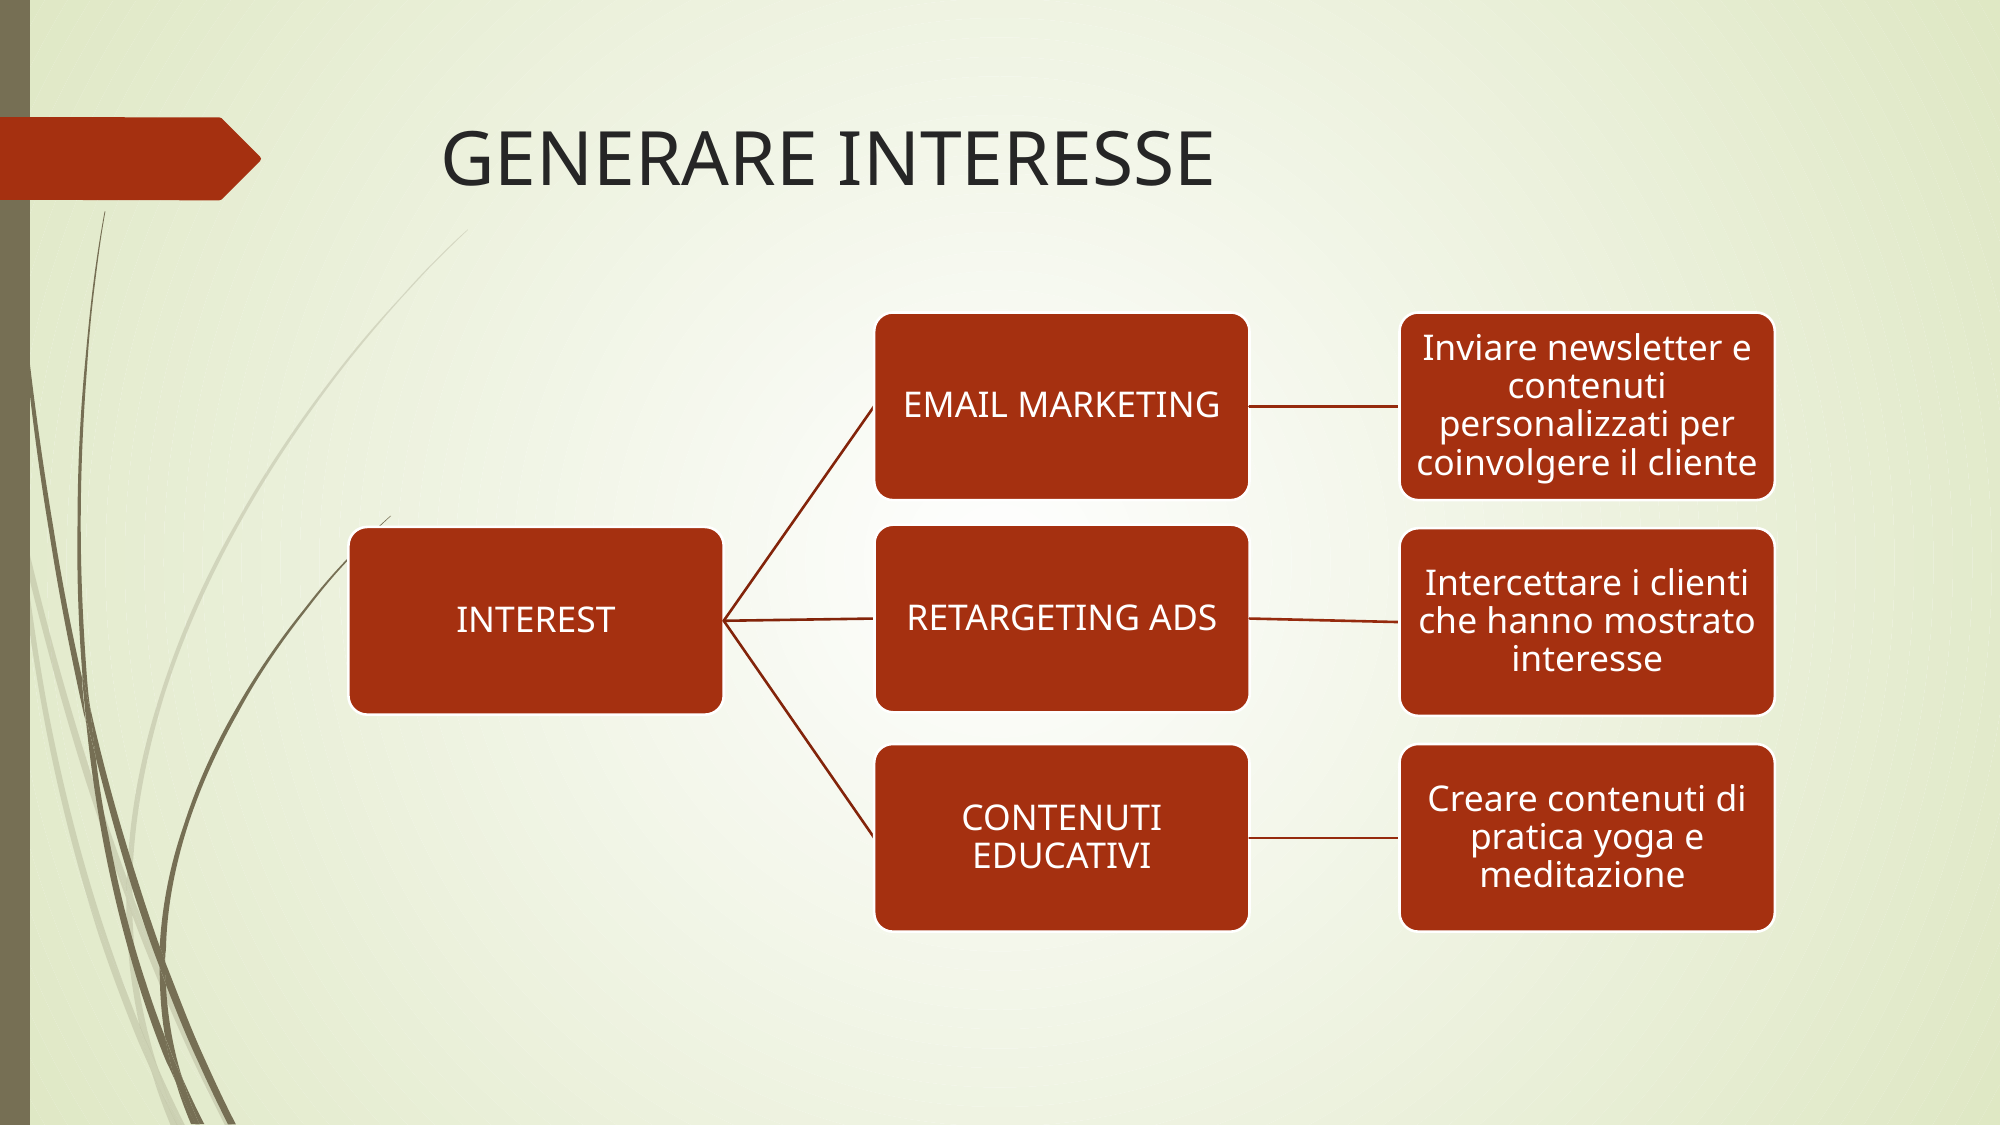

# GENERARE INTERESSE
EMAIL MARKETING
Inviare newsletter e contenuti personalizzati per coinvolgere il cliente
RETARGETING ADS
INTEREST
Intercettare i clienti che hanno mostrato interesse
CONTENUTI EDUCATIVI
Creare contenuti di pratica yoga e meditazione